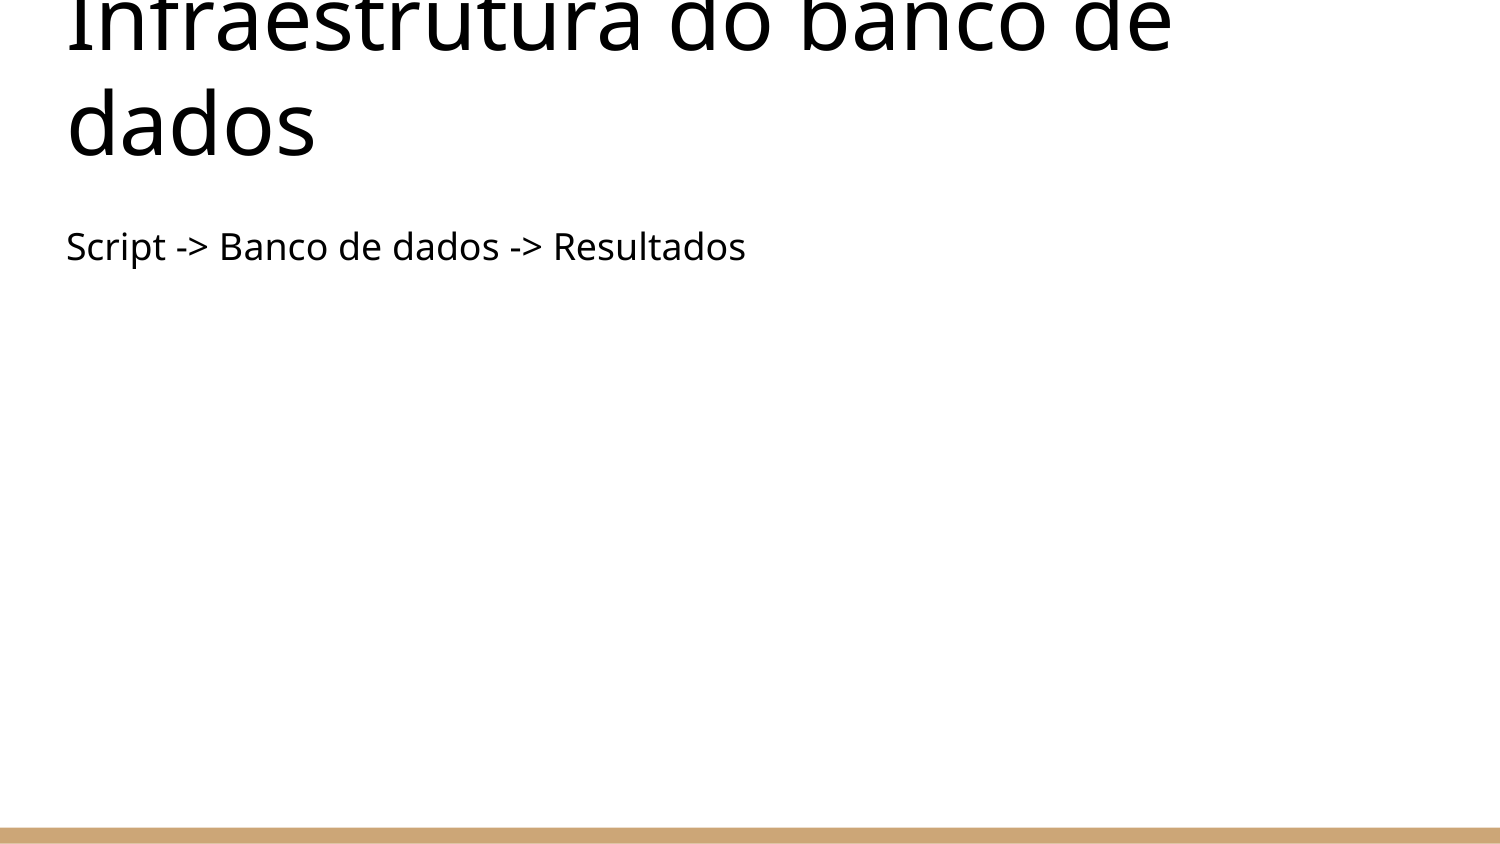

# Infraestrutura do banco de dados
Script -> Banco de dados -> Resultados